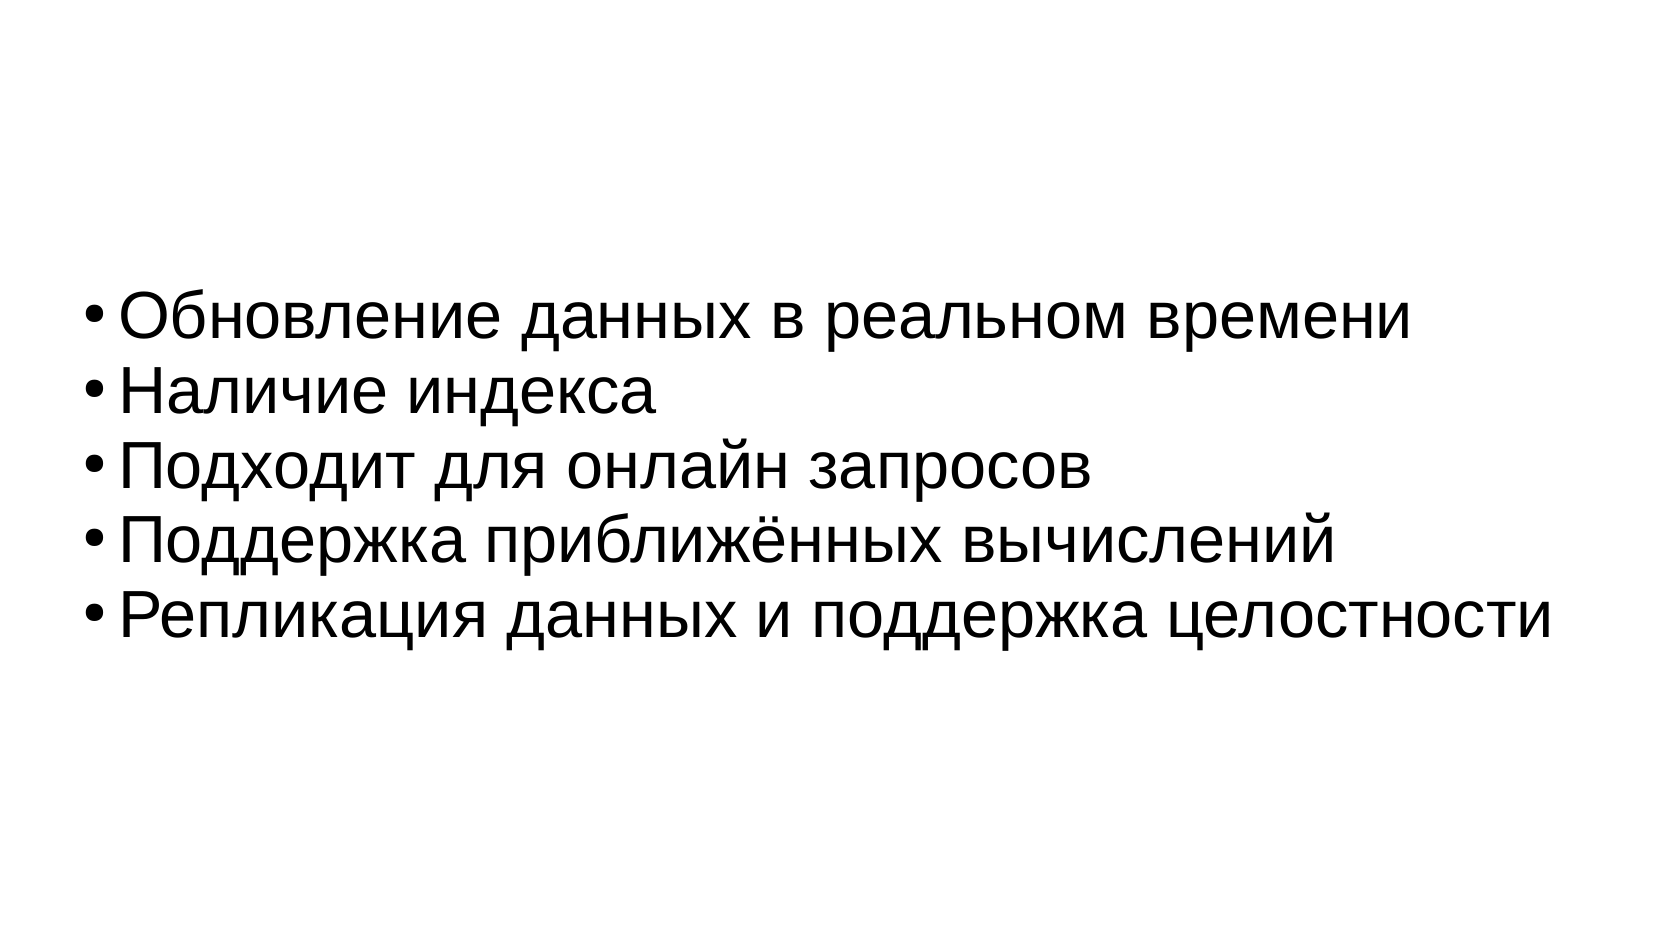

# Обновление данных в реальном времени
Наличие индекса
Подходит для онлайн запросов
Поддержка приближённых вычислений
Репликация данных и поддержка целостности